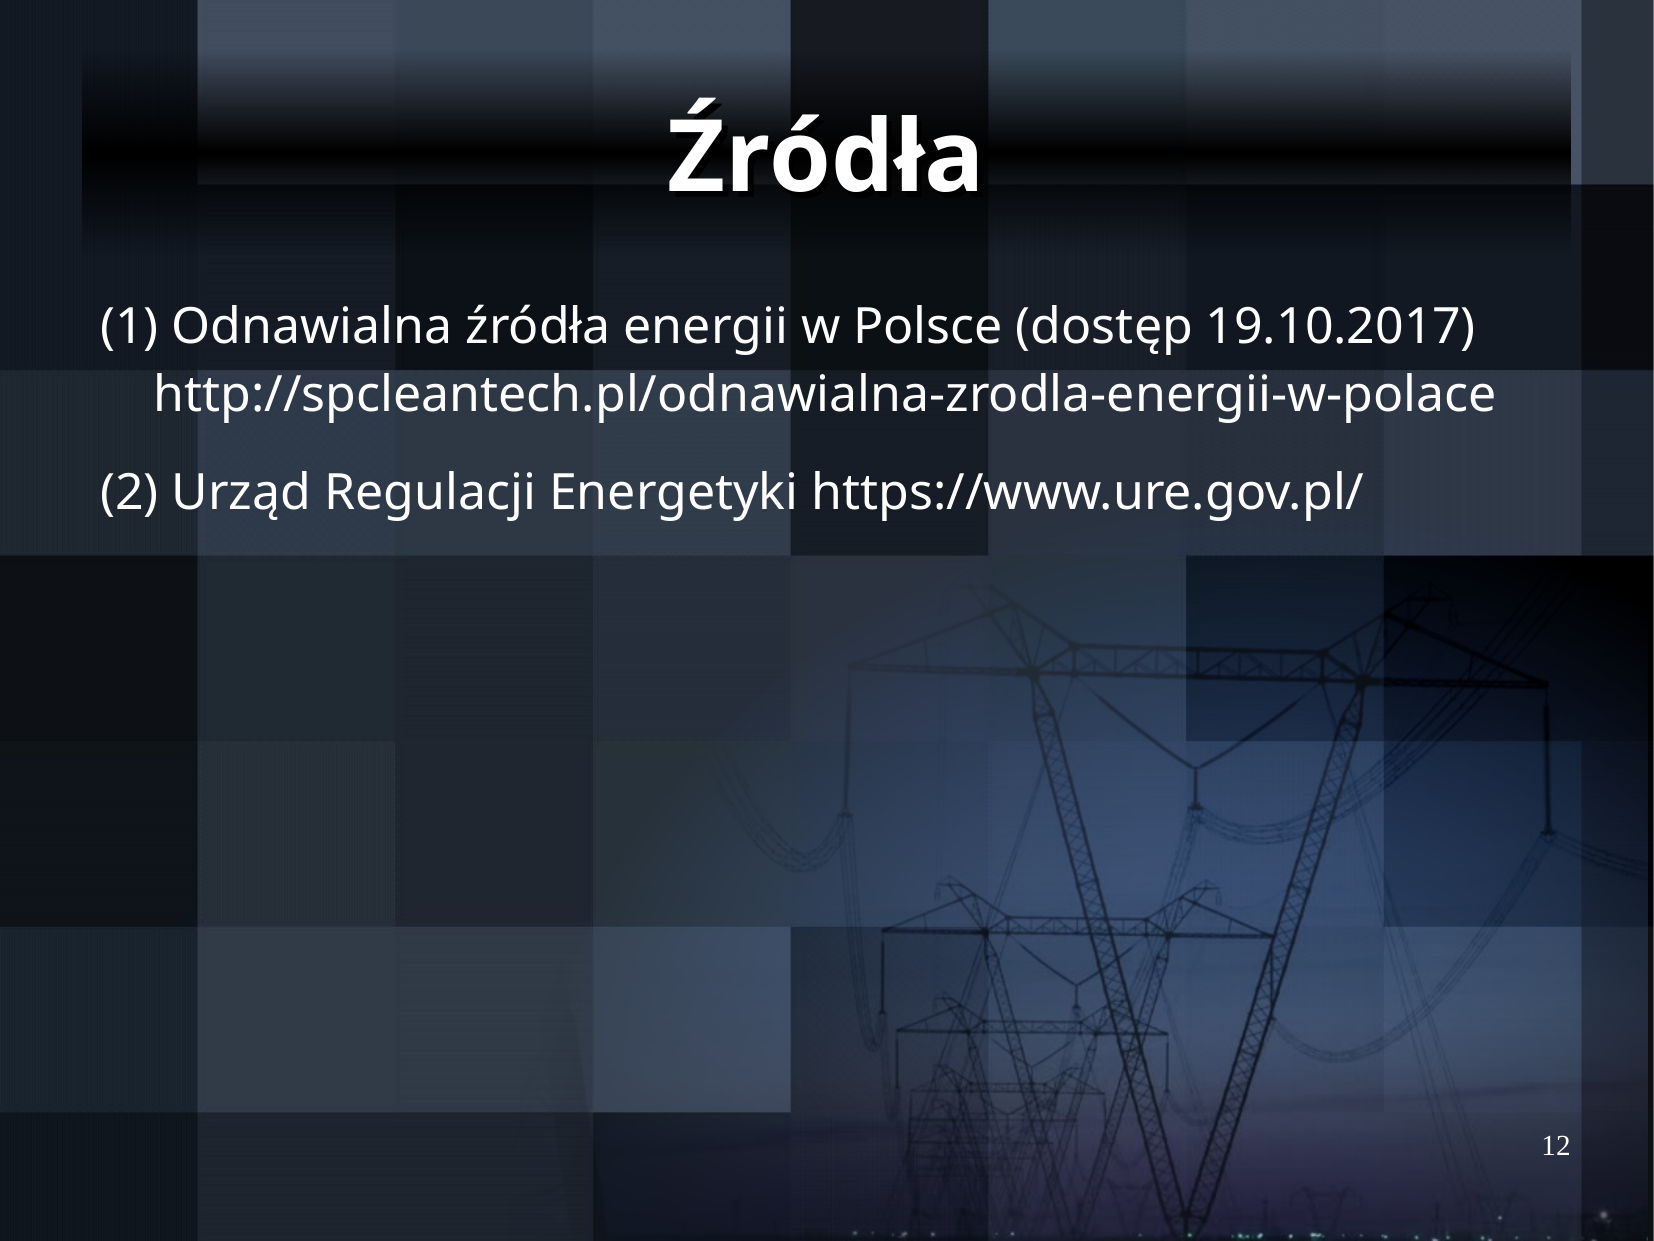

# Źródła
 Odnawialna źródła energii w Polsce (dostęp 19.10.2017) http://spcleantech.pl/odnawialna-zrodla-energii-w-polace
 Urząd Regulacji Energetyki https://www.ure.gov.pl/
12